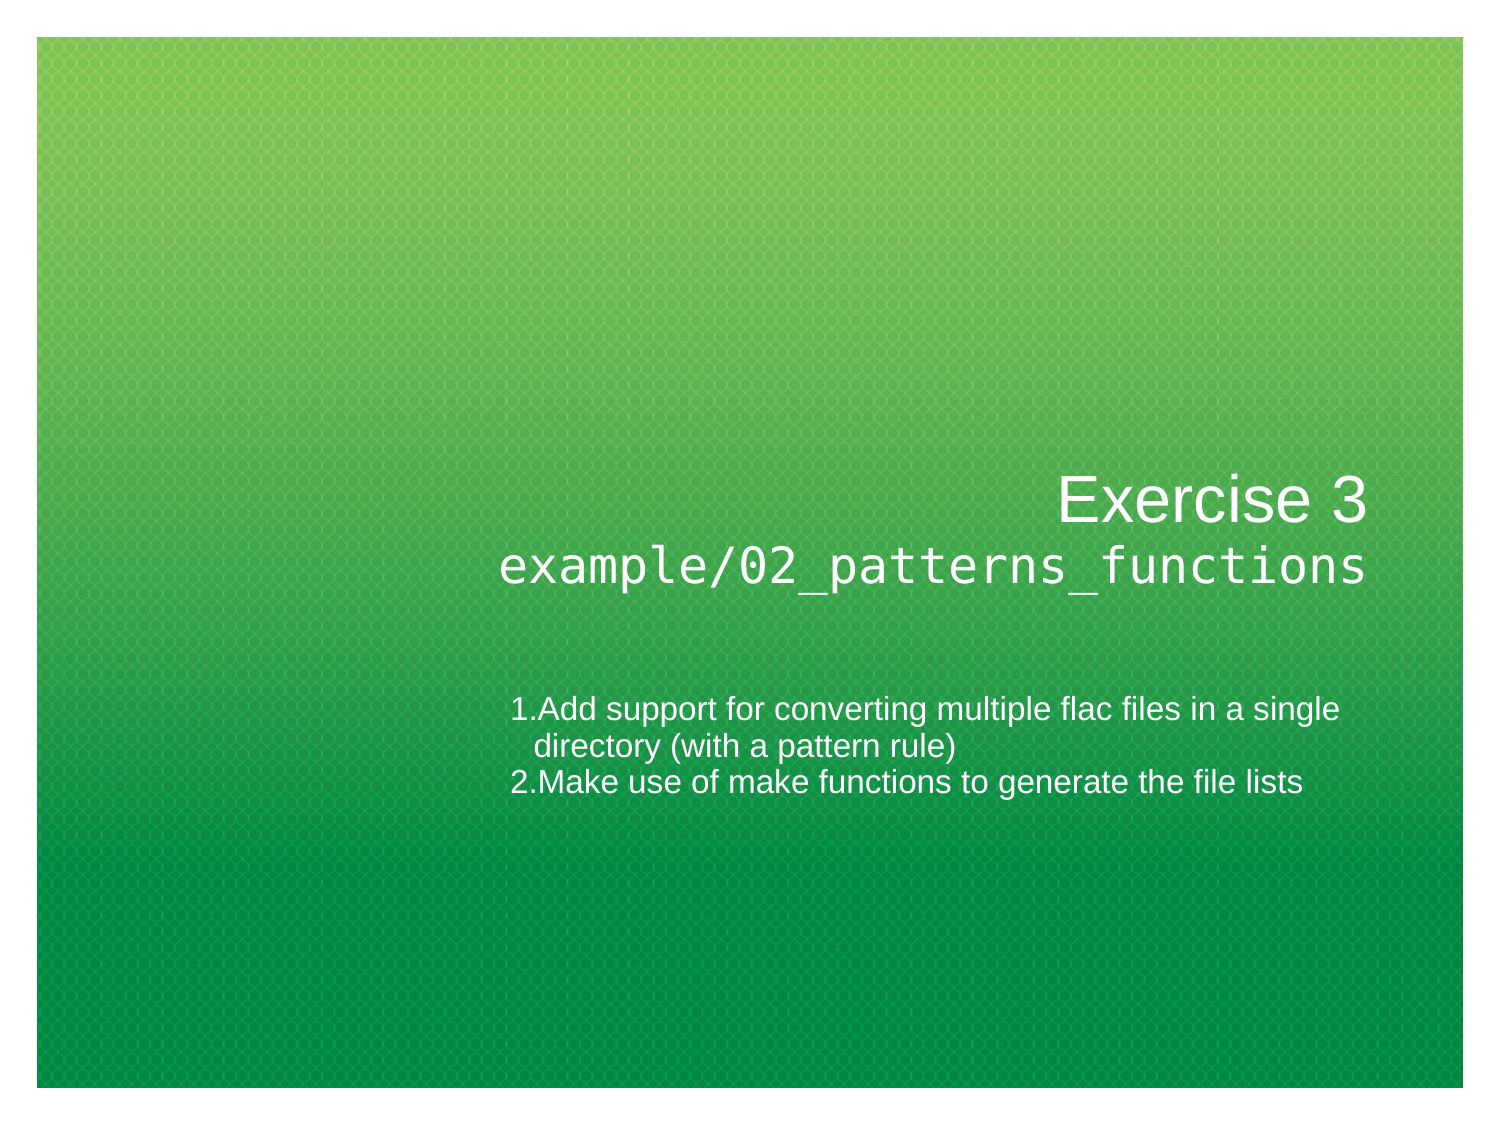

# Exercise 3 example/02_patterns_functions
Add support for converting multiple flac files in a single directory (with a pattern rule)
Make use of make functions to generate the file lists